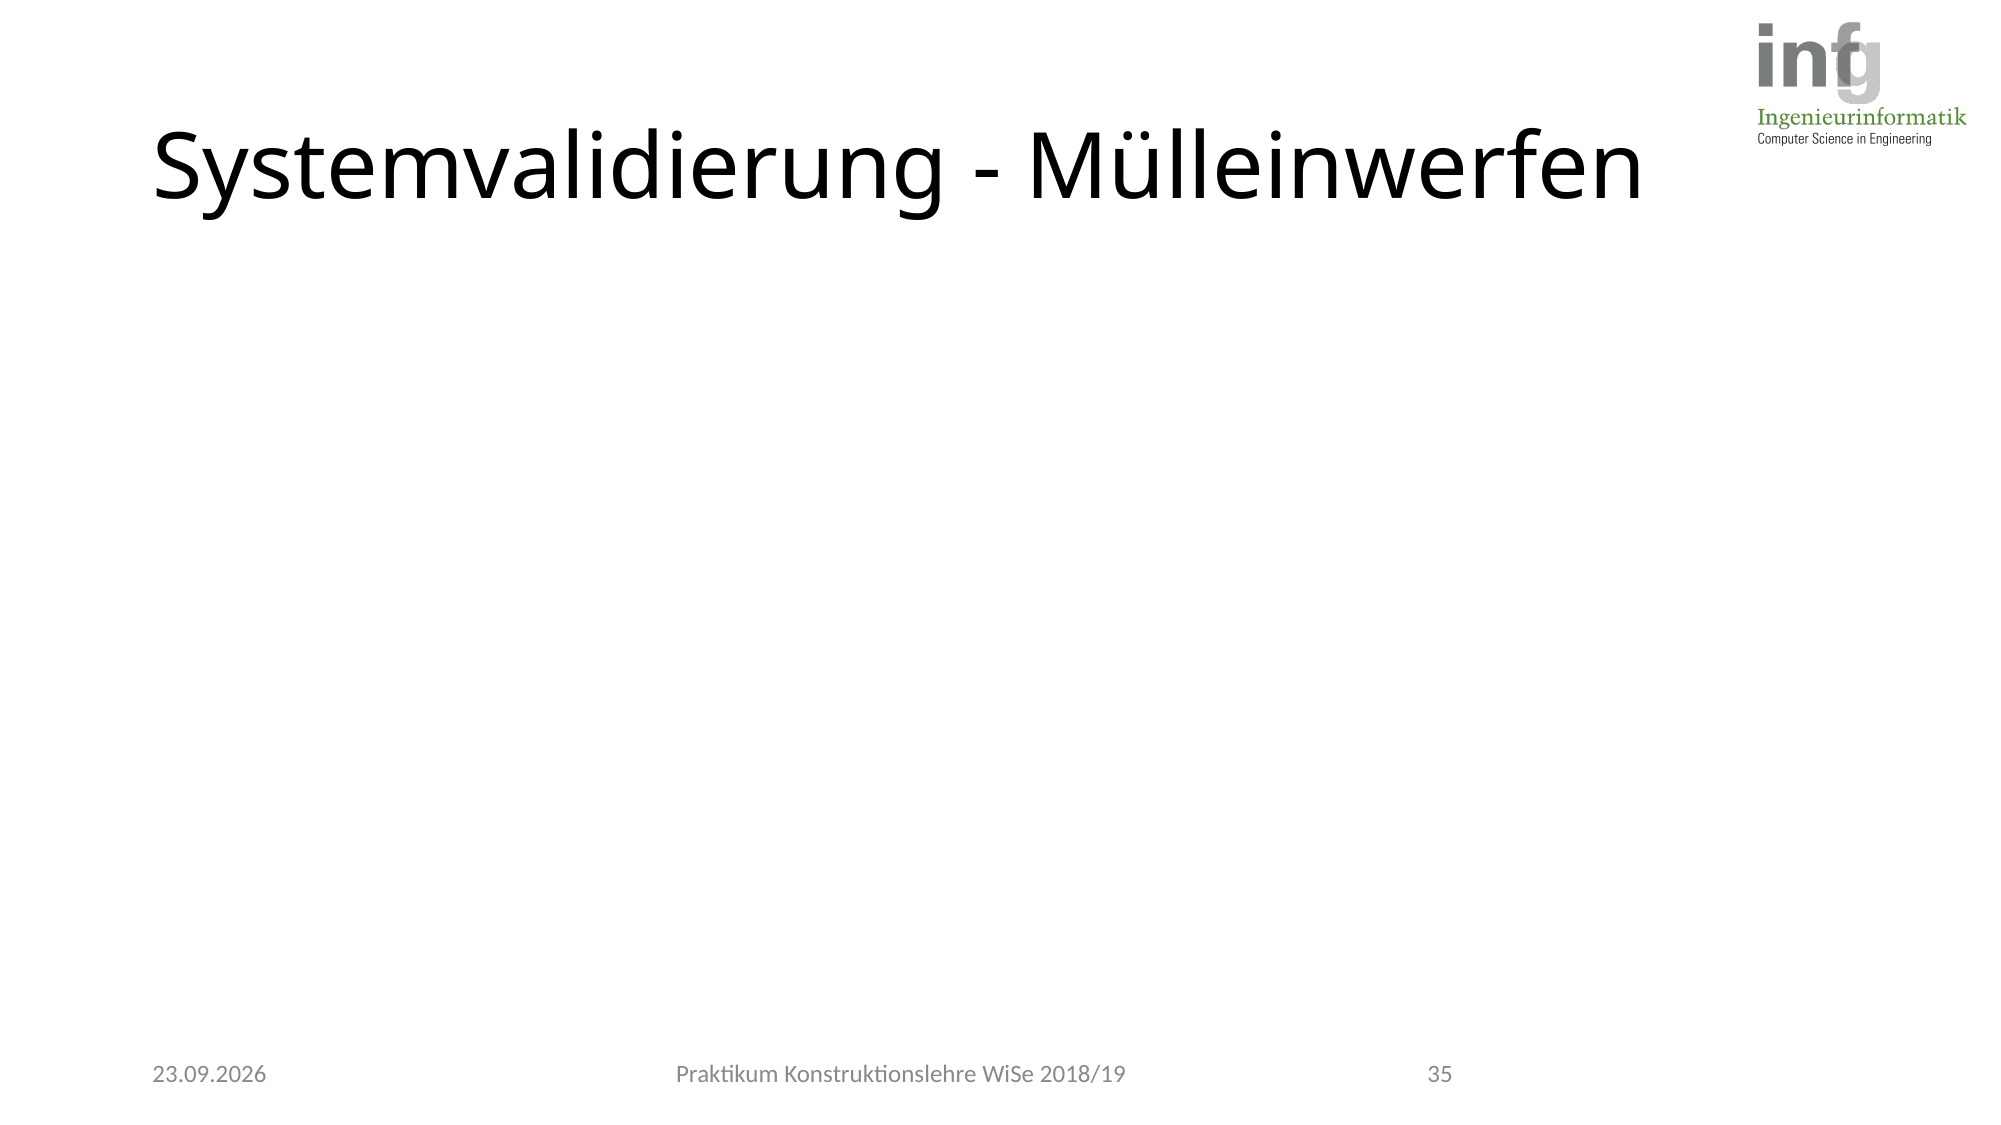

# Systemvalidierung - Mülleinwerfen
Praktikum Konstruktionslehre WiSe 2018/19